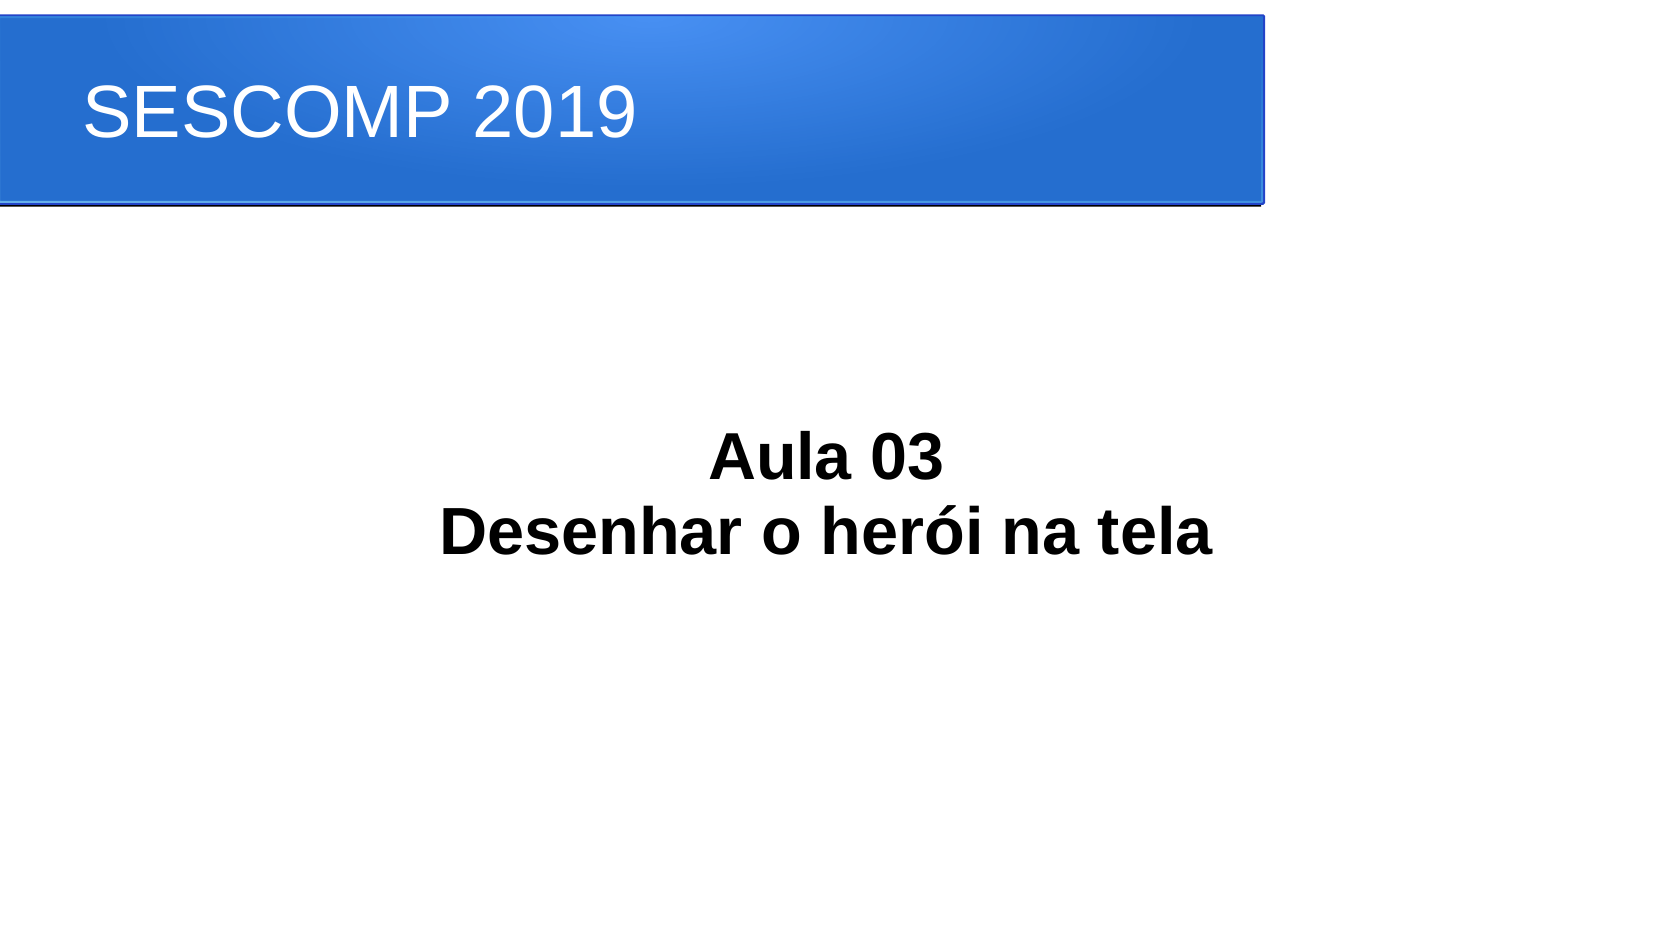

# SESCOMP 2019
Aula 03
Desenhar o herói na tela